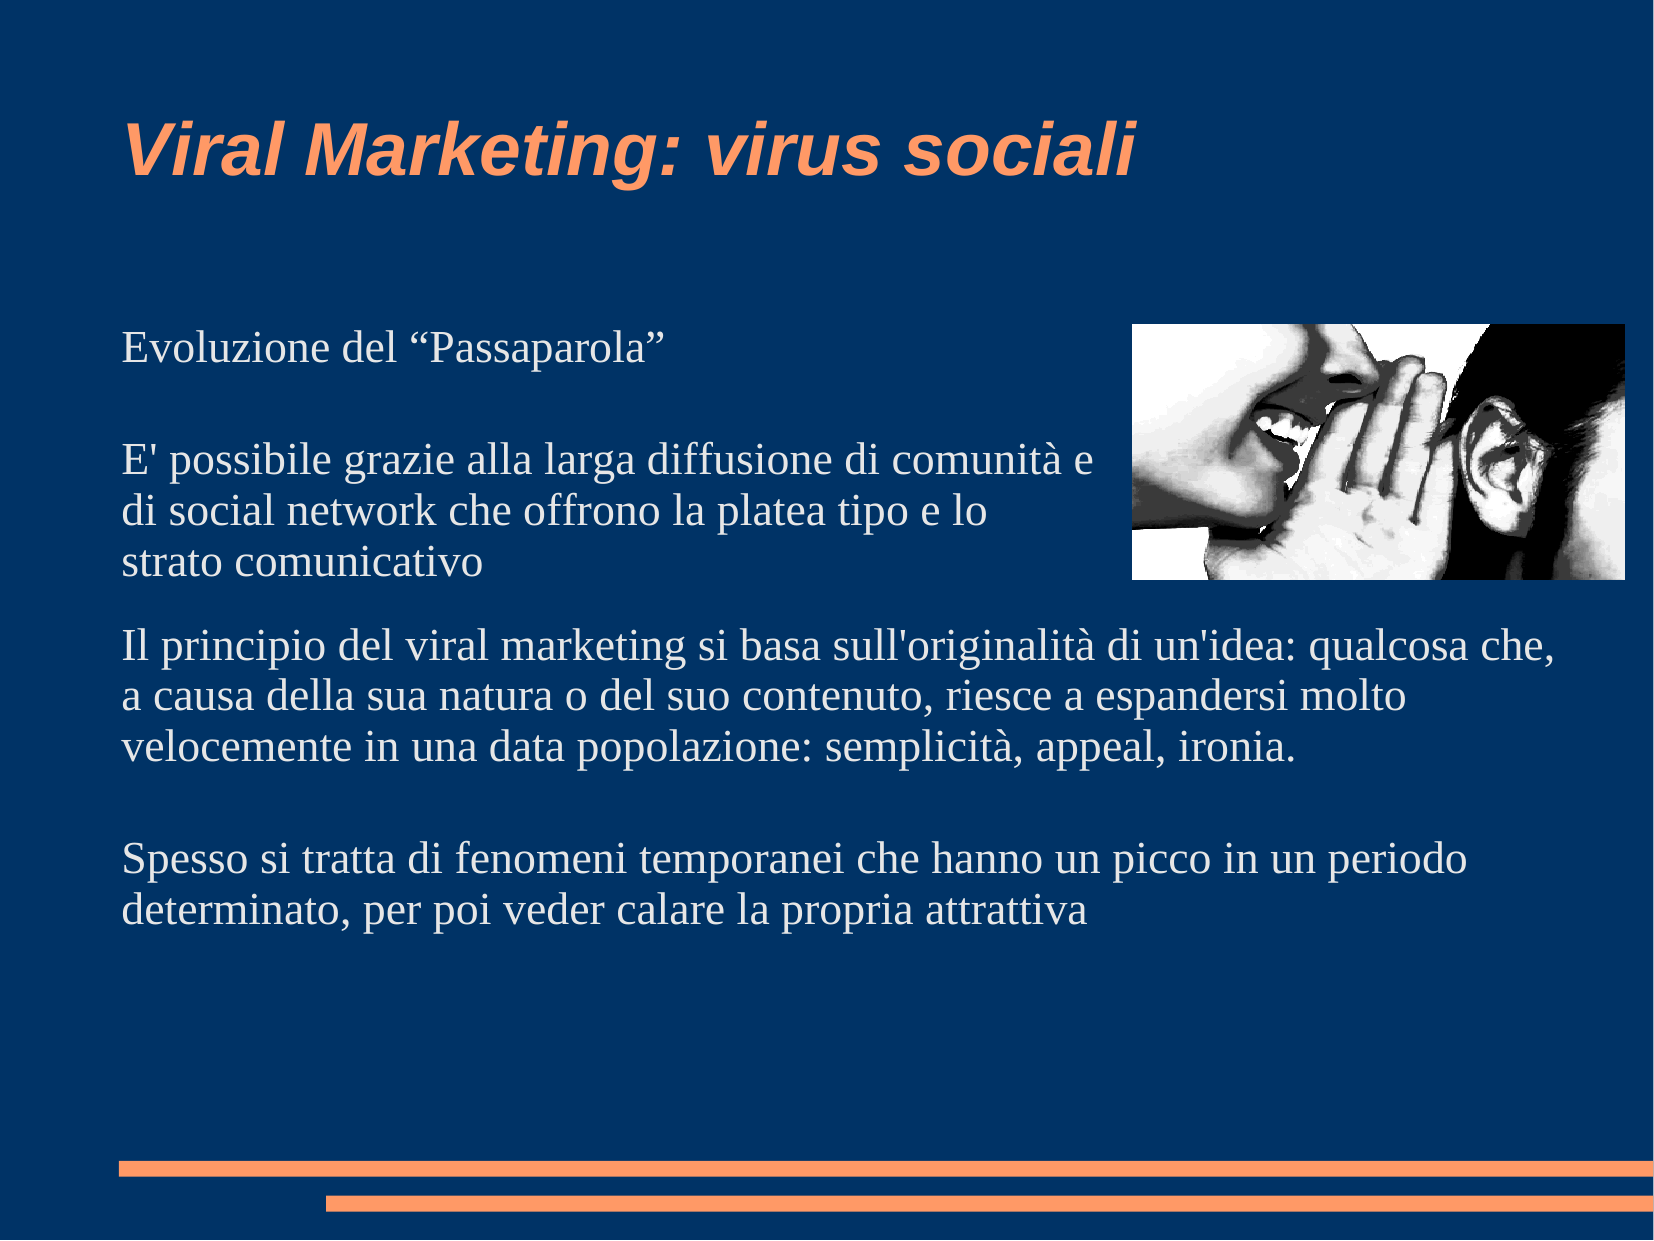

# Viral Marketing: virus sociali
Evoluzione del “Passaparola”
E' possibile grazie alla larga diffusione di comunità e
di social network che offrono la platea tipo e lo
strato comunicativo
Il principio del viral marketing si basa sull'originalità di un'idea: qualcosa che, a causa della sua natura o del suo contenuto, riesce a espandersi molto velocemente in una data popolazione: semplicità, appeal, ironia.
Spesso si tratta di fenomeni temporanei che hanno un picco in un periodo determinato, per poi veder calare la propria attrattiva